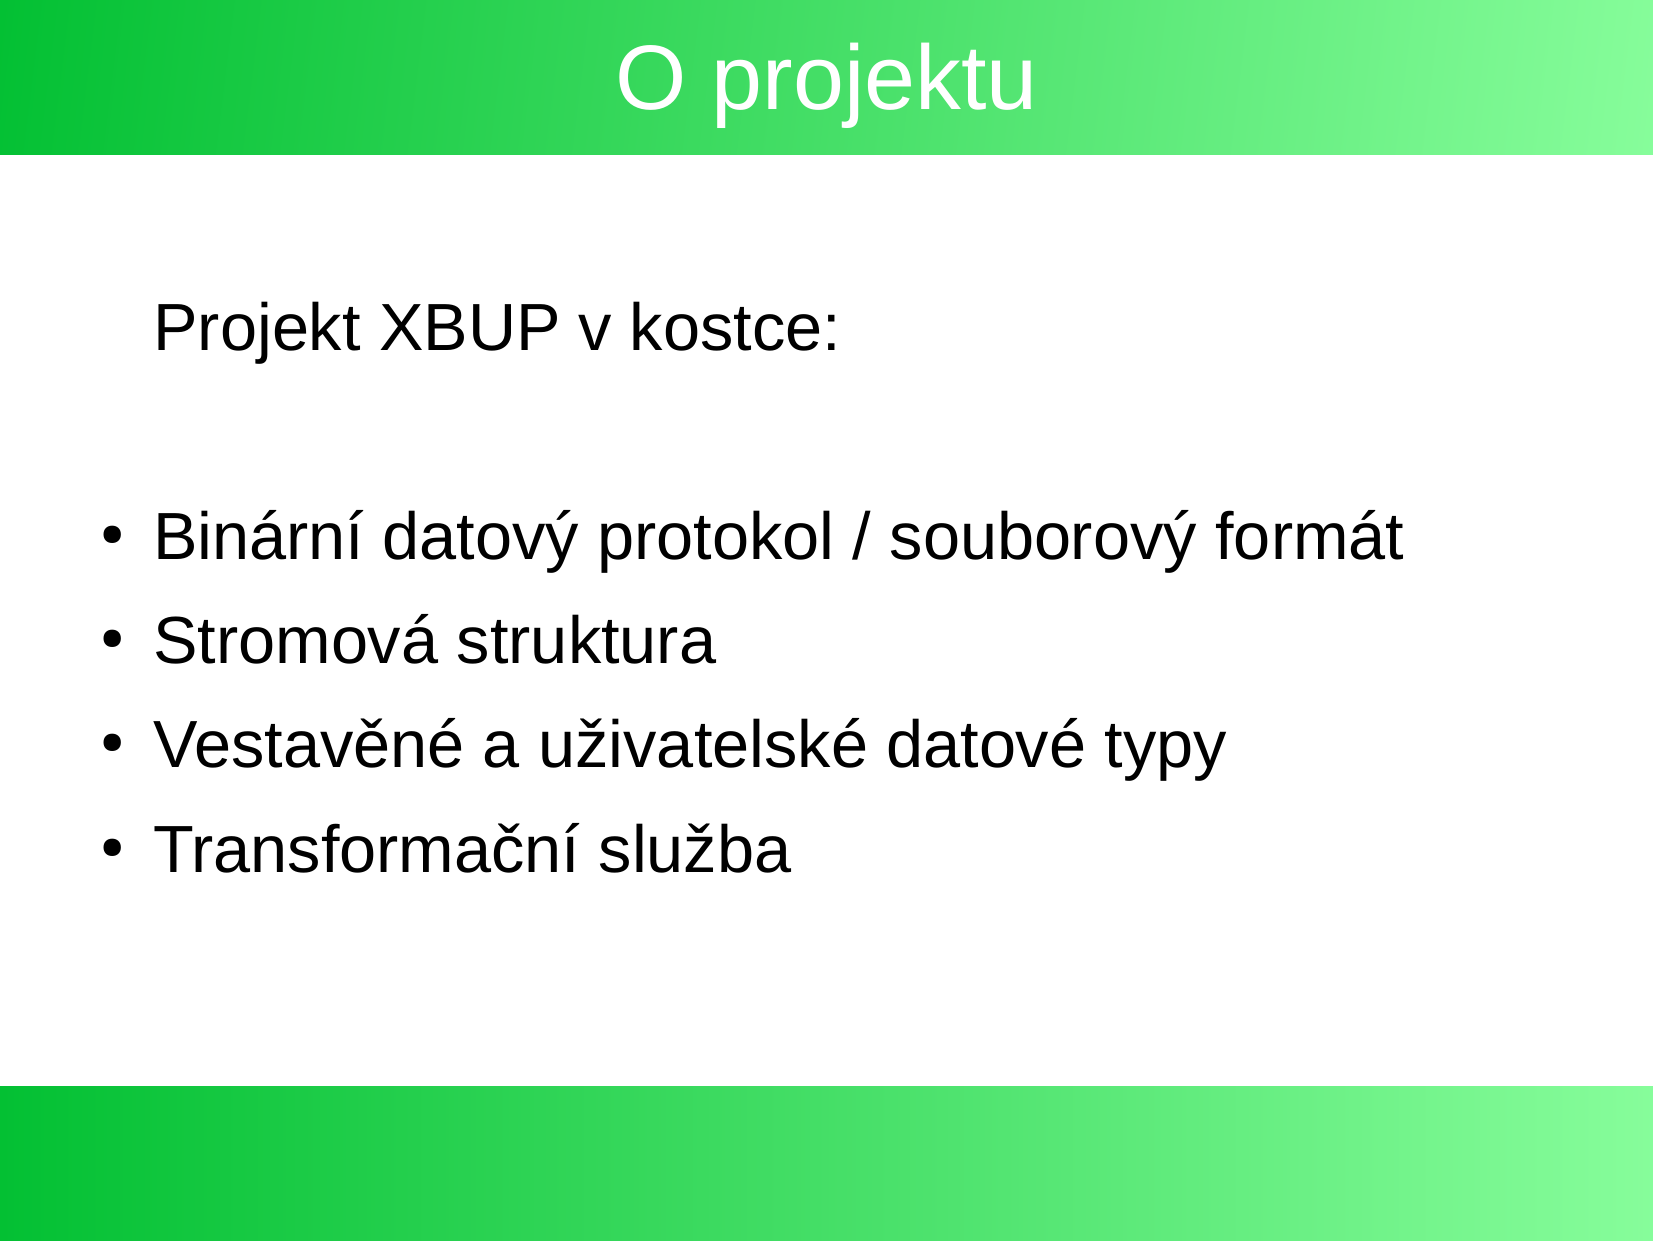

# O projektu
Projekt XBUP v kostce:
Binární datový protokol / souborový formát
Stromová struktura
Vestavěné a uživatelské datové typy
Transformační služba